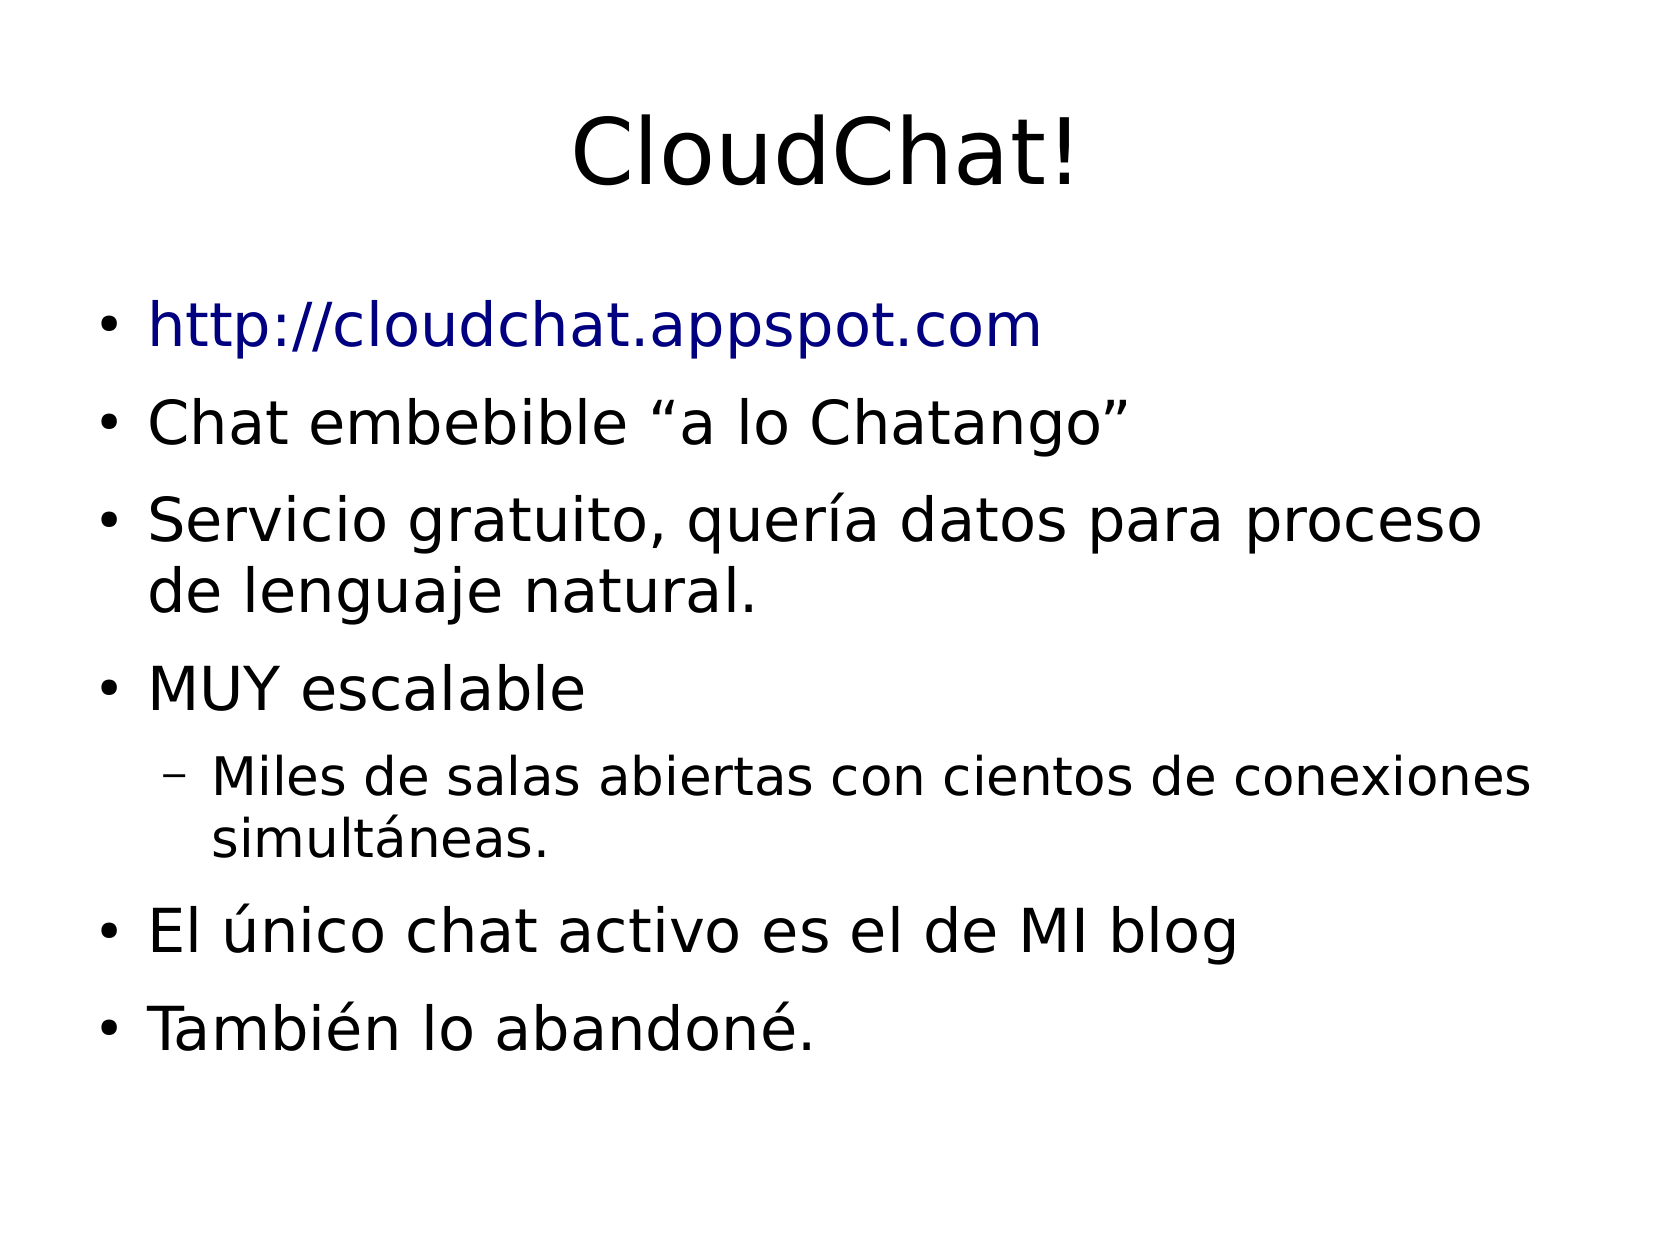

# CloudChat!
http://cloudchat.appspot.com
Chat embebible “a lo Chatango”
Servicio gratuito, quería datos para proceso de lenguaje natural.
MUY escalable
Miles de salas abiertas con cientos de conexiones simultáneas.
El único chat activo es el de MI blog
También lo abandoné.